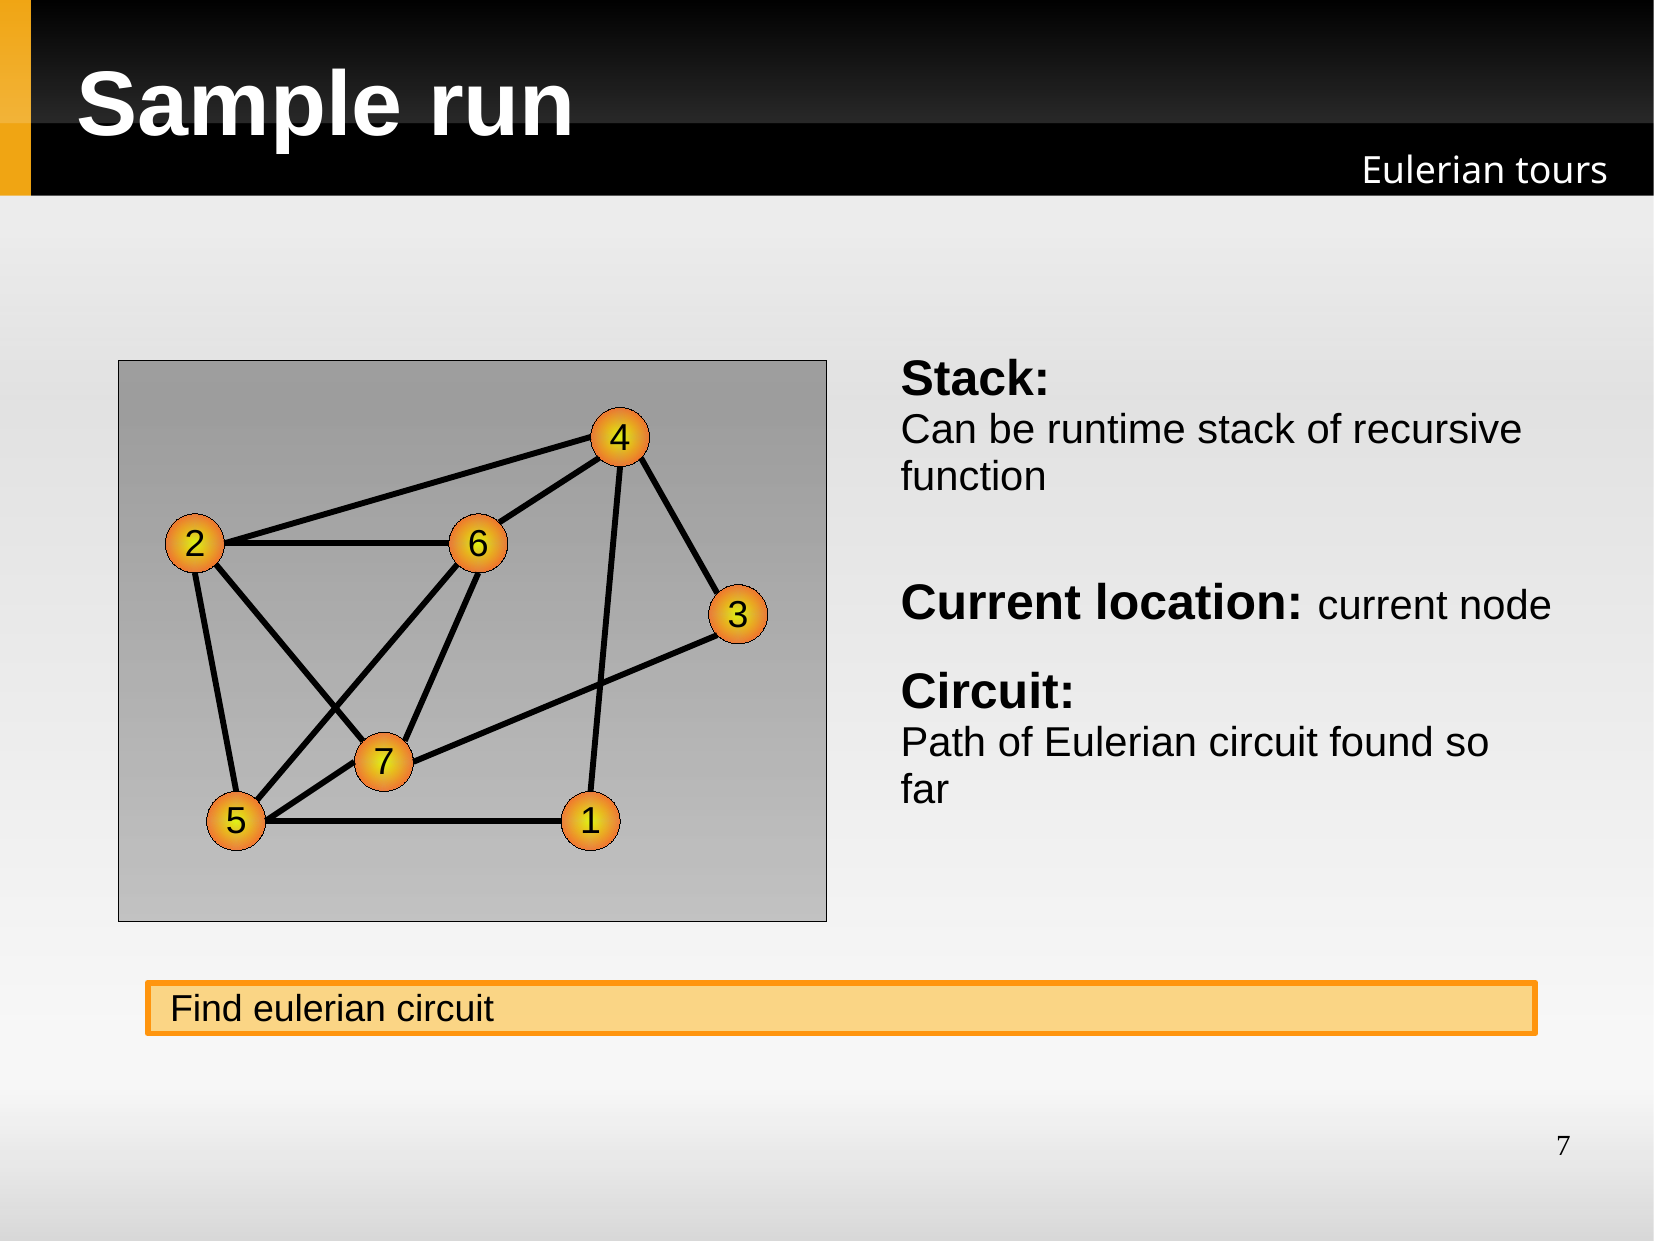

# Sample run
Stack:
Can be runtime stack of recursive function
4
2
6
Current location: current node
3
Circuit:
Path of Eulerian circuit found so far
7
5
1
 Find eulerian circuit
7